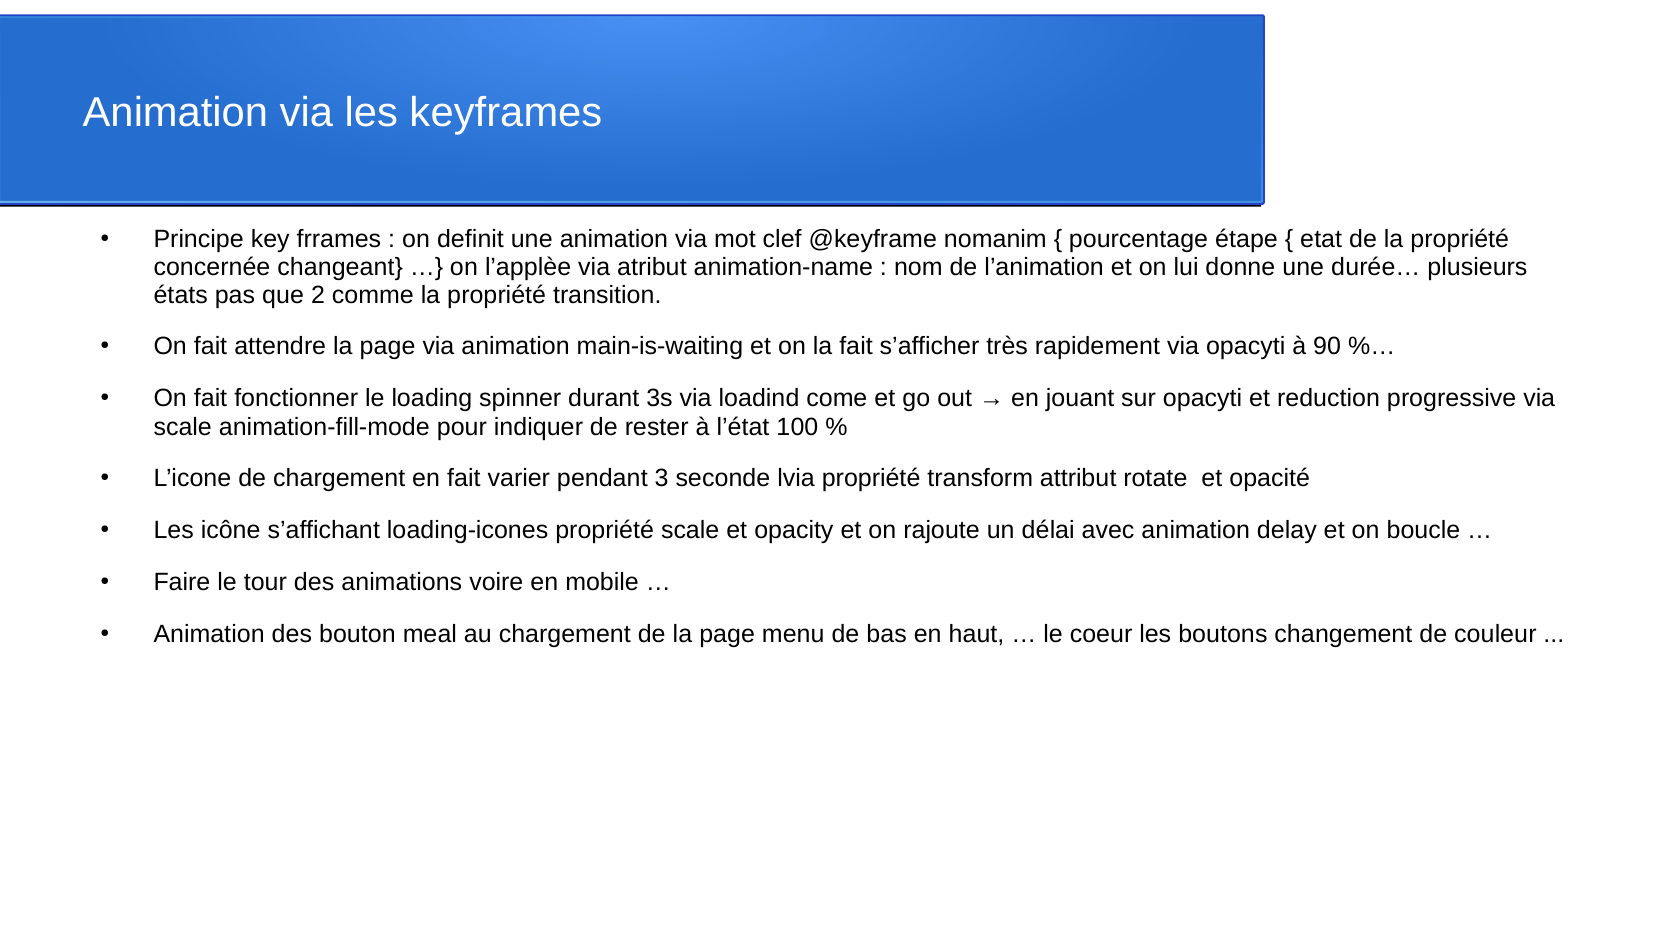

# Animation via les keyframes
Principe key frrames : on definit une animation via mot clef @keyframe nomanim { pourcentage étape { etat de la propriété concernée changeant} …} on l’applèe via atribut animation-name : nom de l’animation et on lui donne une durée… plusieurs états pas que 2 comme la propriété transition.
On fait attendre la page via animation main-is-waiting et on la fait s’afficher très rapidement via opacyti à 90 %…
On fait fonctionner le loading spinner durant 3s via loadind come et go out → en jouant sur opacyti et reduction progressive via scale animation-fill-mode pour indiquer de rester à l’état 100 %
L’icone de chargement en fait varier pendant 3 seconde lvia propriété transform attribut rotate et opacité
Les icône s’affichant loading-icones propriété scale et opacity et on rajoute un délai avec animation delay et on boucle …
Faire le tour des animations voire en mobile …
Animation des bouton meal au chargement de la page menu de bas en haut, … le coeur les boutons changement de couleur ...